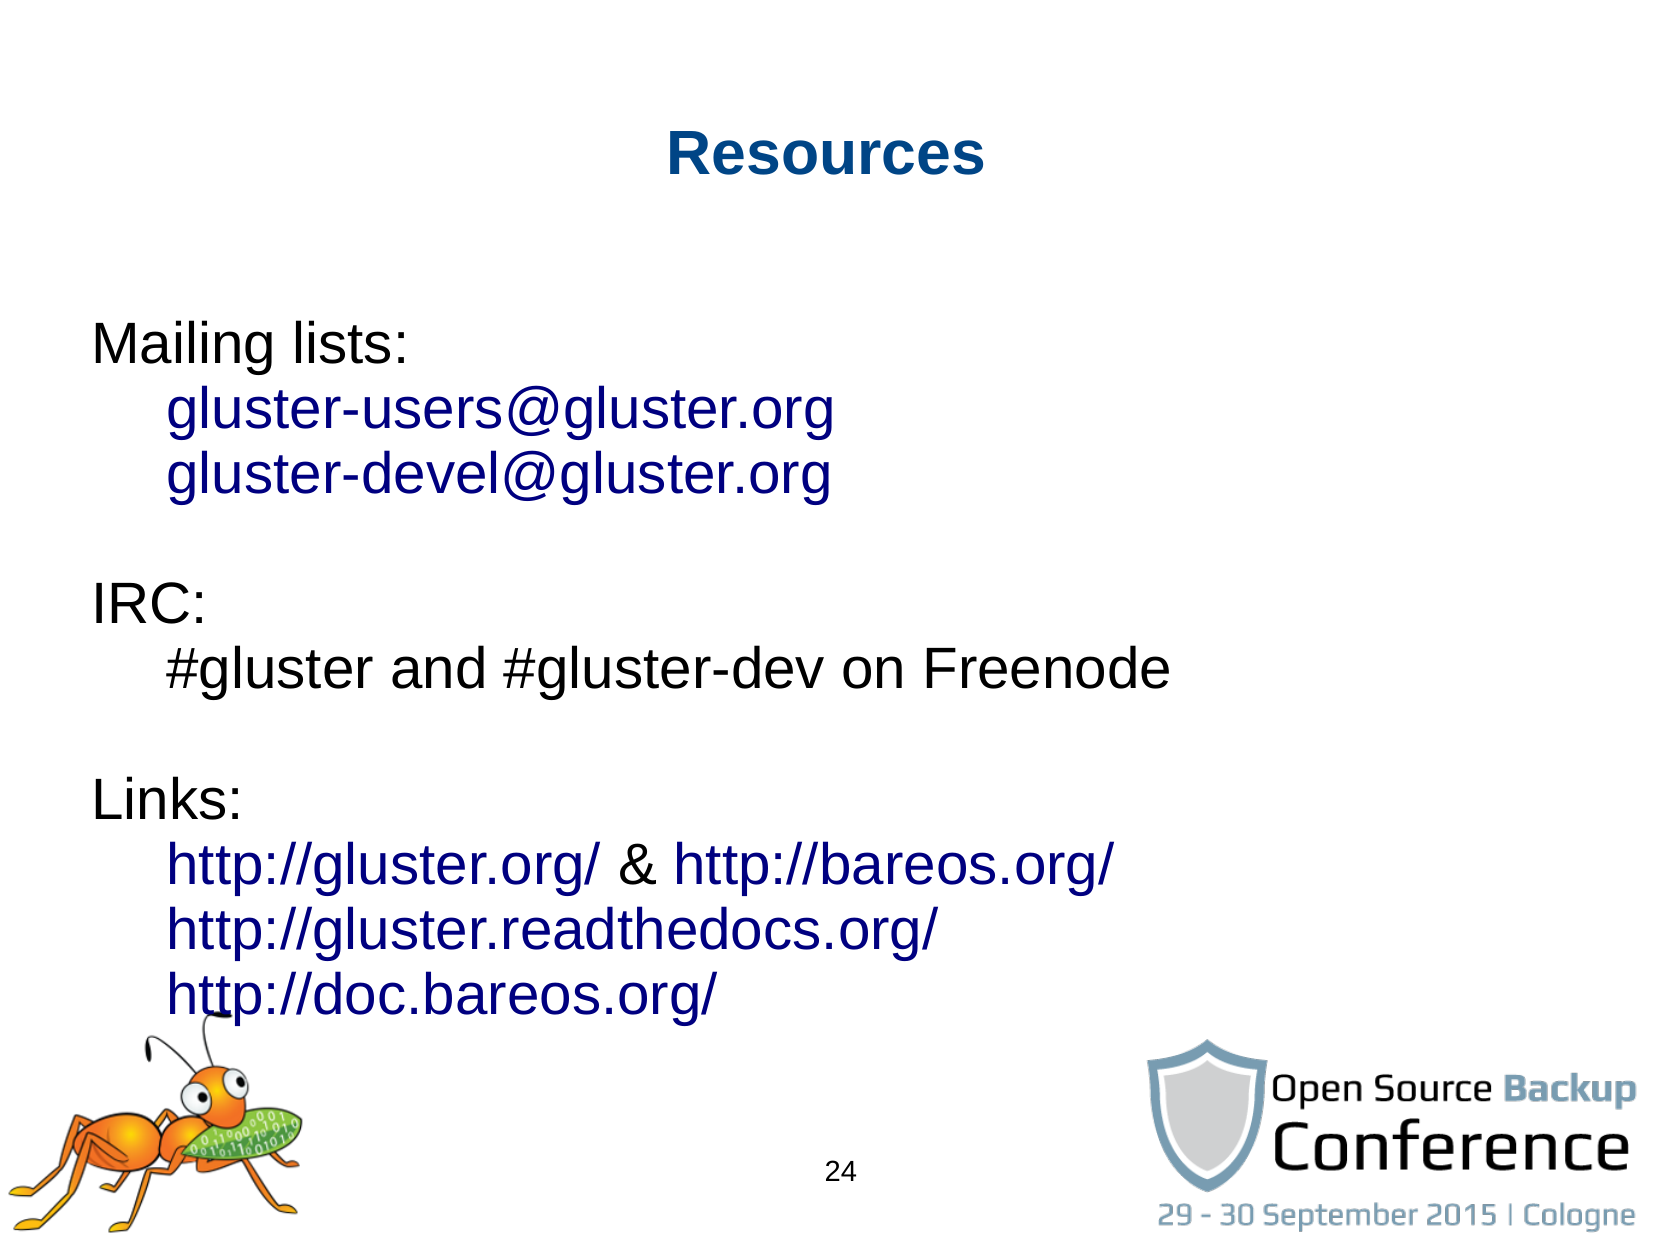

# Resources
Mailing lists:
	gluster-users@gluster.org
	gluster-devel@gluster.org
IRC:
	#gluster and #gluster-dev on Freenode
Links:
	http://gluster.org/ & http://bareos.org/
	http://gluster.readthedocs.org/
	http://doc.bareos.org/
24